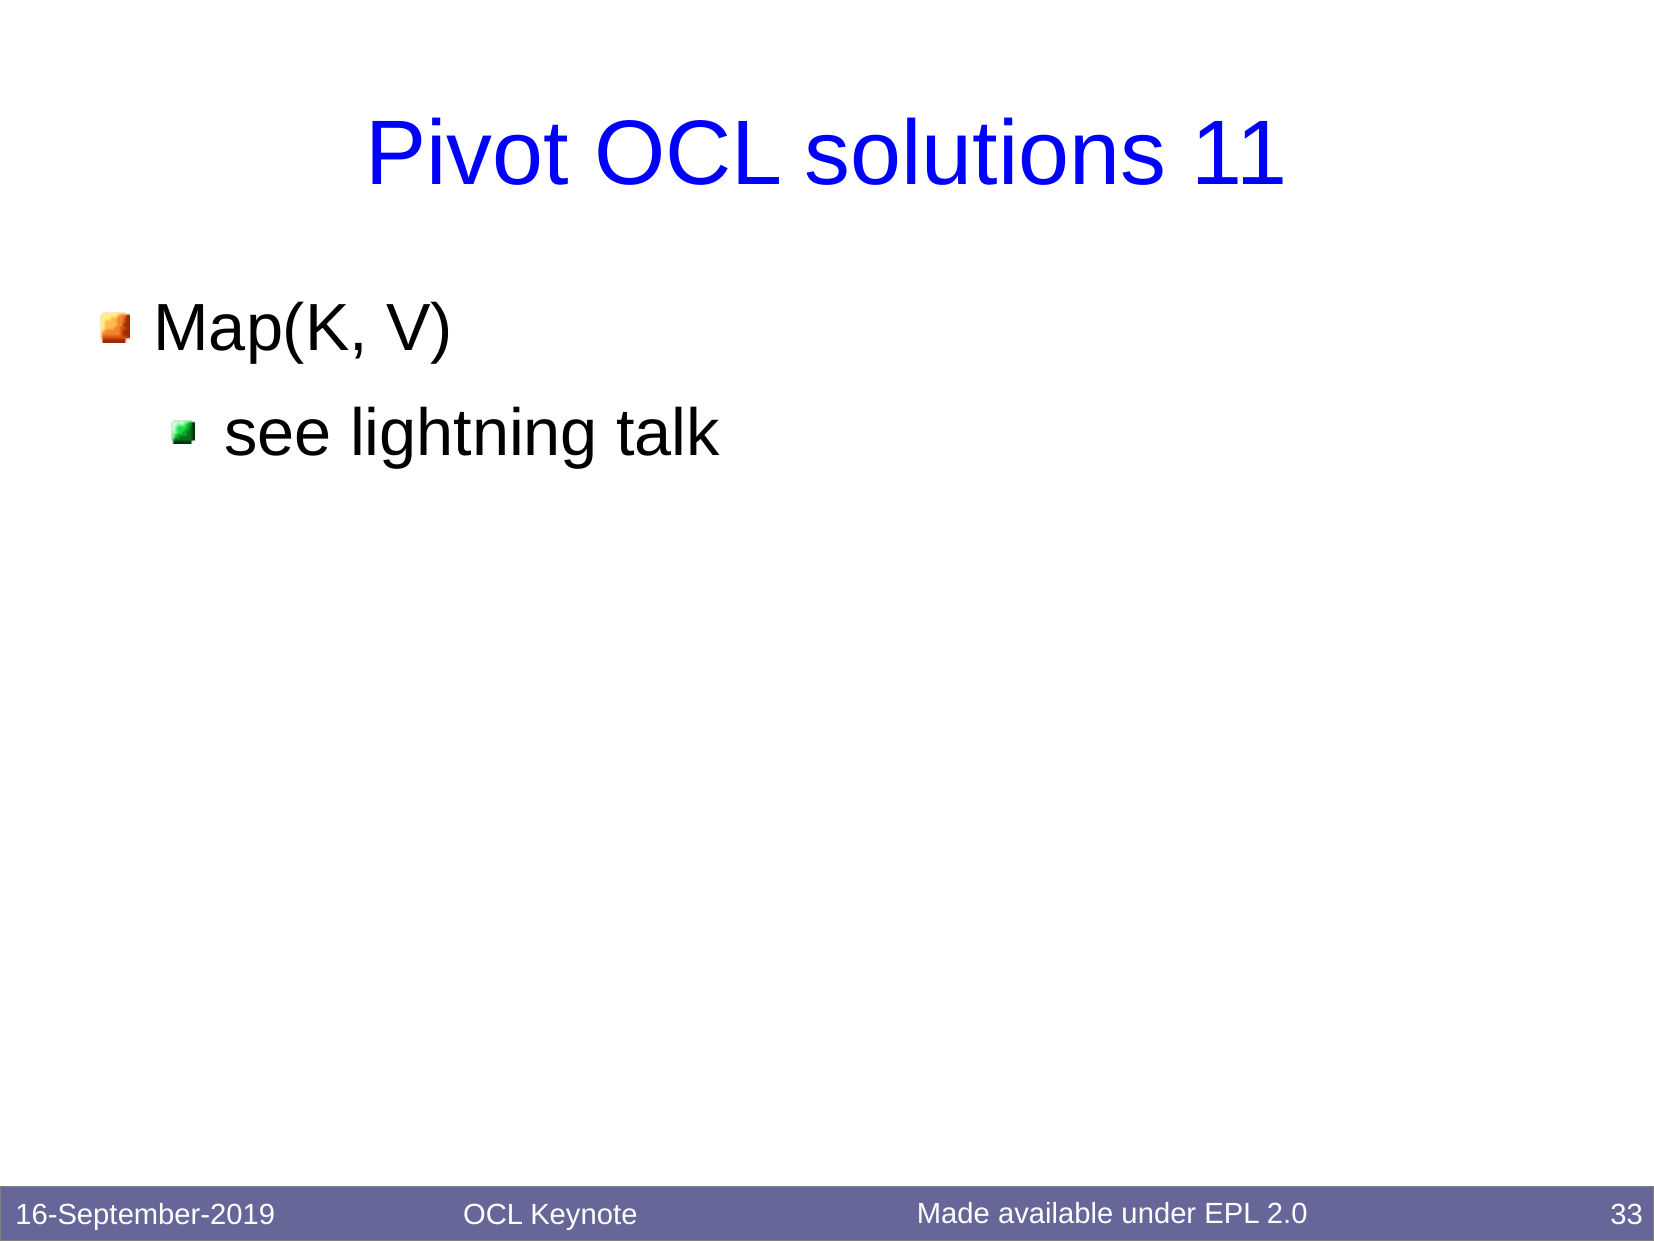

# Pivot OCL solutions 11
Map(K, V)
see lightning talk
16-September-2019
OCL Keynote
33